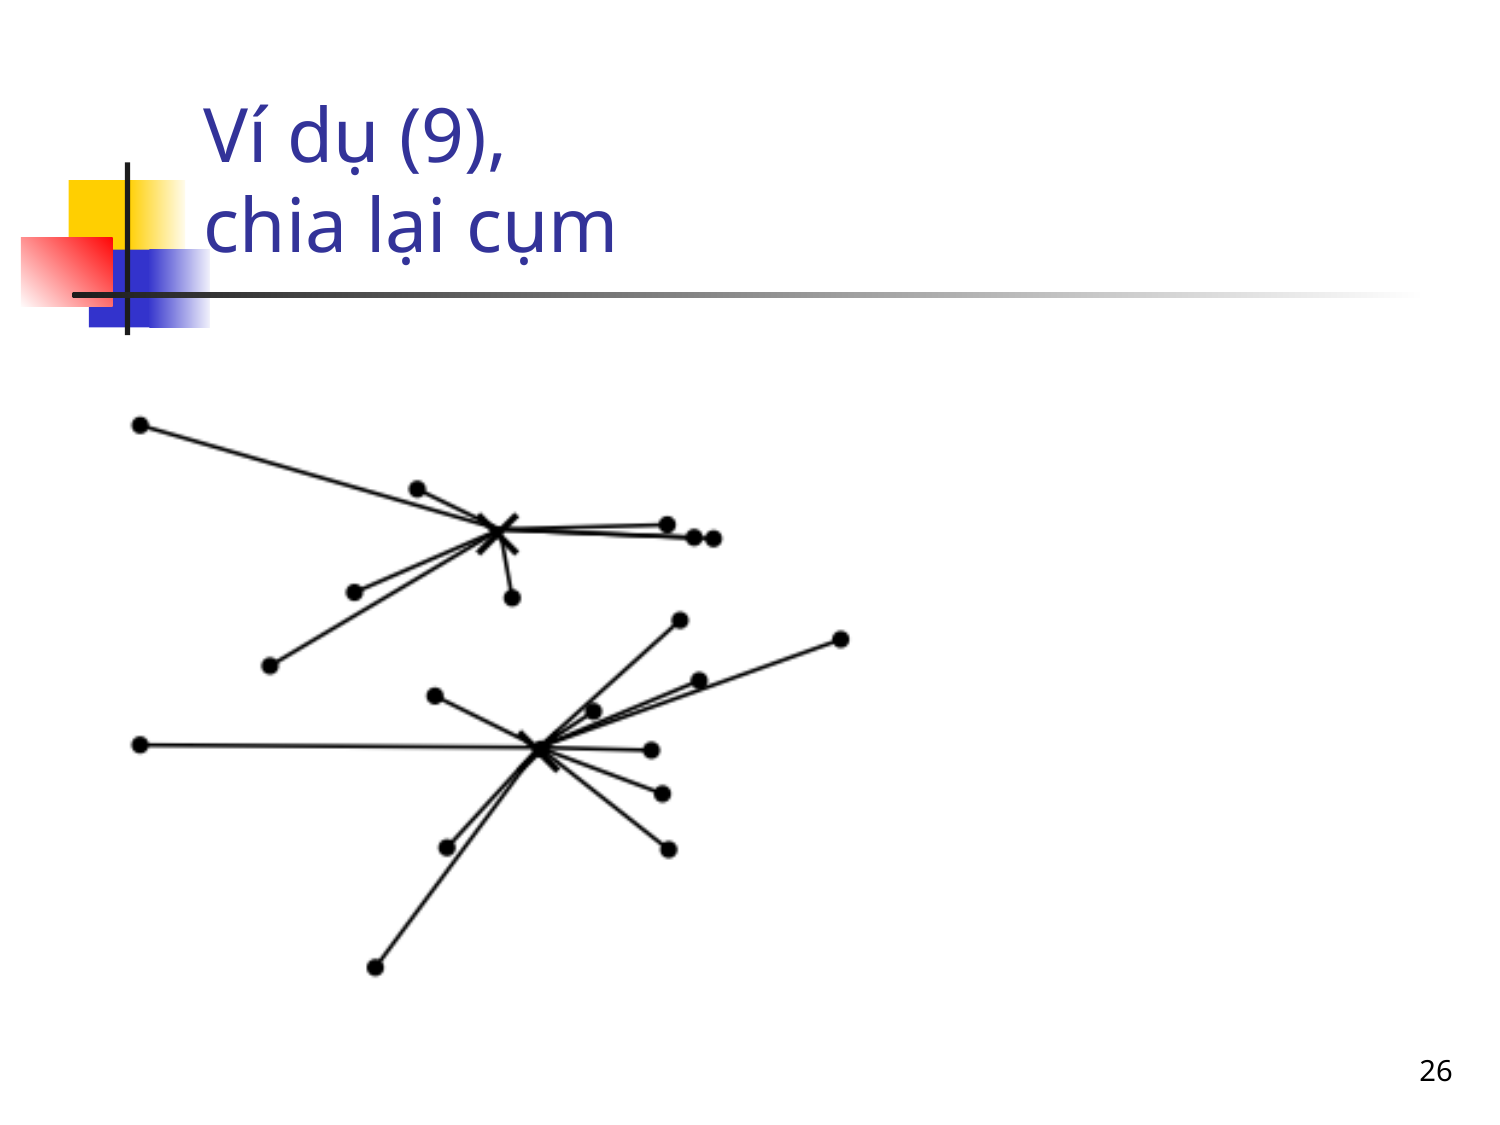

# Ví dụ (9), chia lại cụm